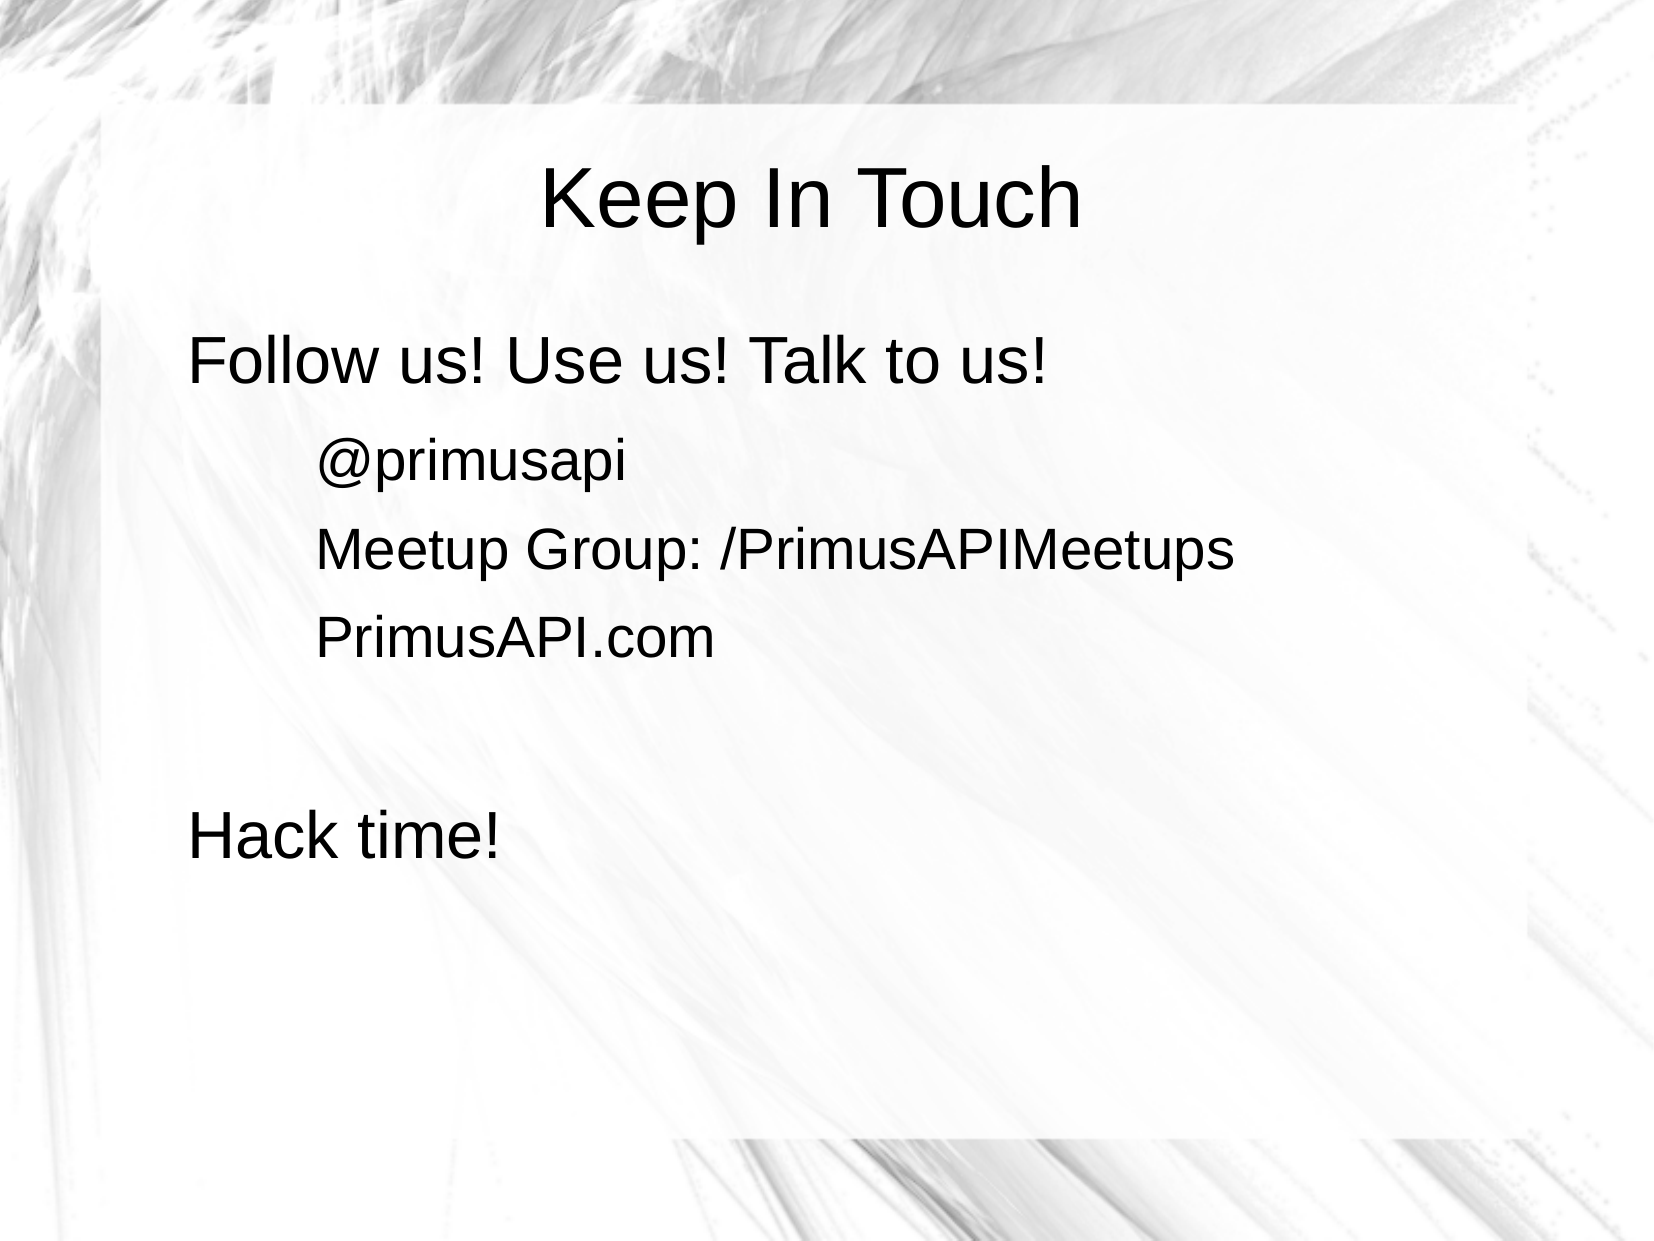

# Keep In Touch
Follow us! Use us! Talk to us!
@primusapi
Meetup Group: /PrimusAPIMeetups
PrimusAPI.com
Hack time!